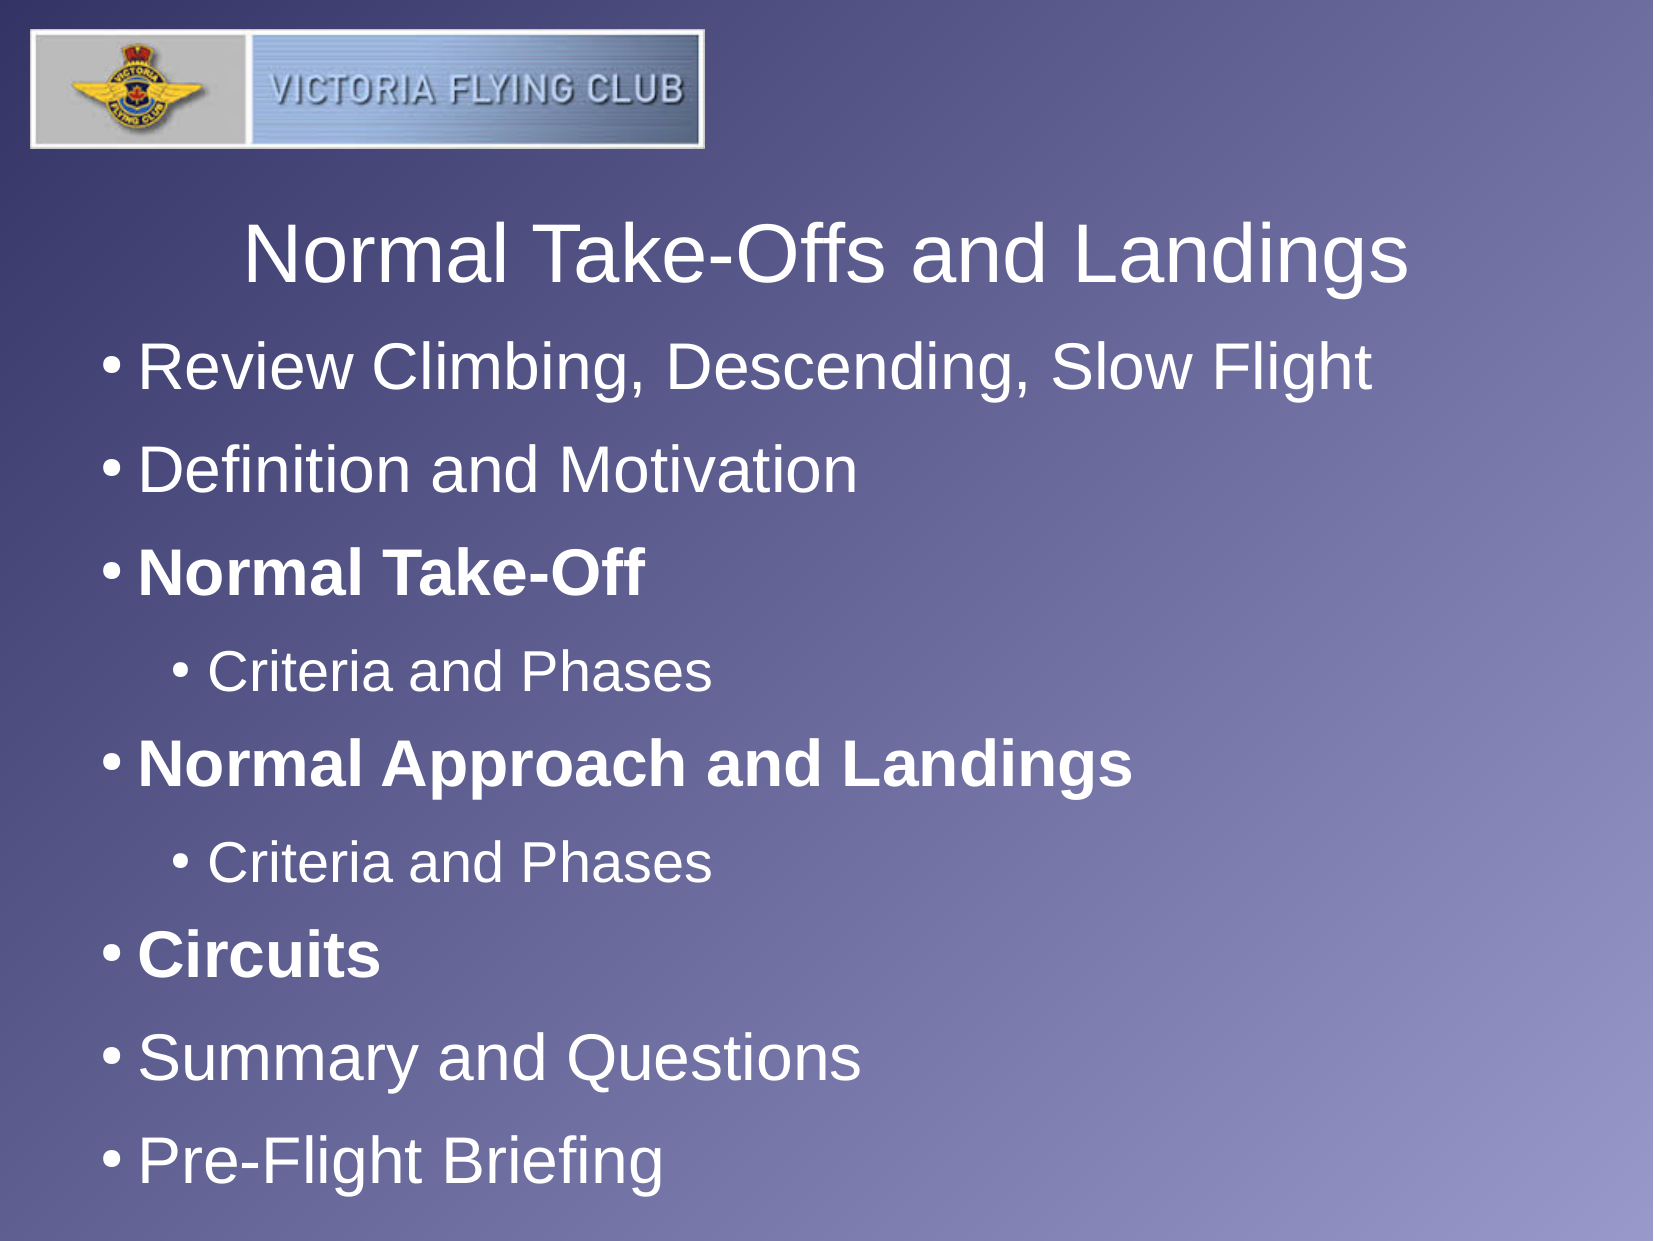

# Normal Take-Offs and Landings
Review Climbing, Descending, Slow Flight
Definition and Motivation
Normal Take-Off
Criteria and Phases
Normal Approach and Landings
Criteria and Phases
Circuits
Summary and Questions
Pre-Flight Briefing